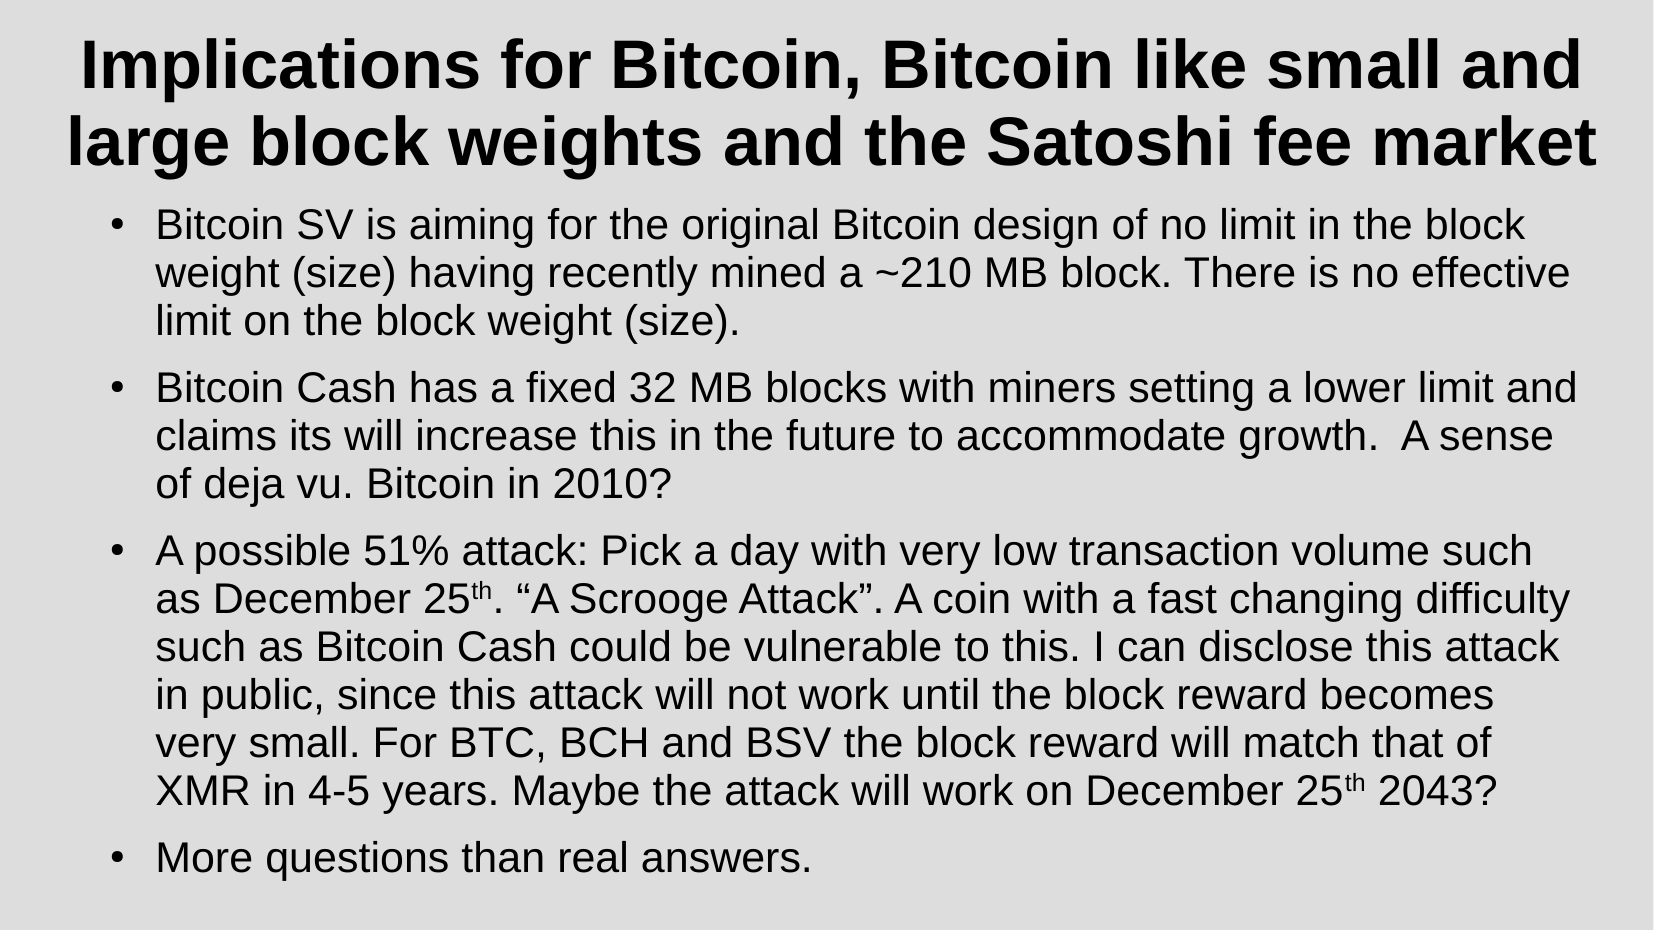

# Implications for Bitcoin, Bitcoin like small and large block weights and the Satoshi fee market
Bitcoin SV is aiming for the original Bitcoin design of no limit in the block weight (size) having recently mined a ~210 MB block. There is no effective limit on the block weight (size).
Bitcoin Cash has a fixed 32 MB blocks with miners setting a lower limit and claims its will increase this in the future to accommodate growth. A sense of deja vu. Bitcoin in 2010?
A possible 51% attack: Pick a day with very low transaction volume such as December 25th. “A Scrooge Attack”. A coin with a fast changing difficulty such as Bitcoin Cash could be vulnerable to this. I can disclose this attack in public, since this attack will not work until the block reward becomes very small. For BTC, BCH and BSV the block reward will match that of XMR in 4-5 years. Maybe the attack will work on December 25th 2043?
More questions than real answers.